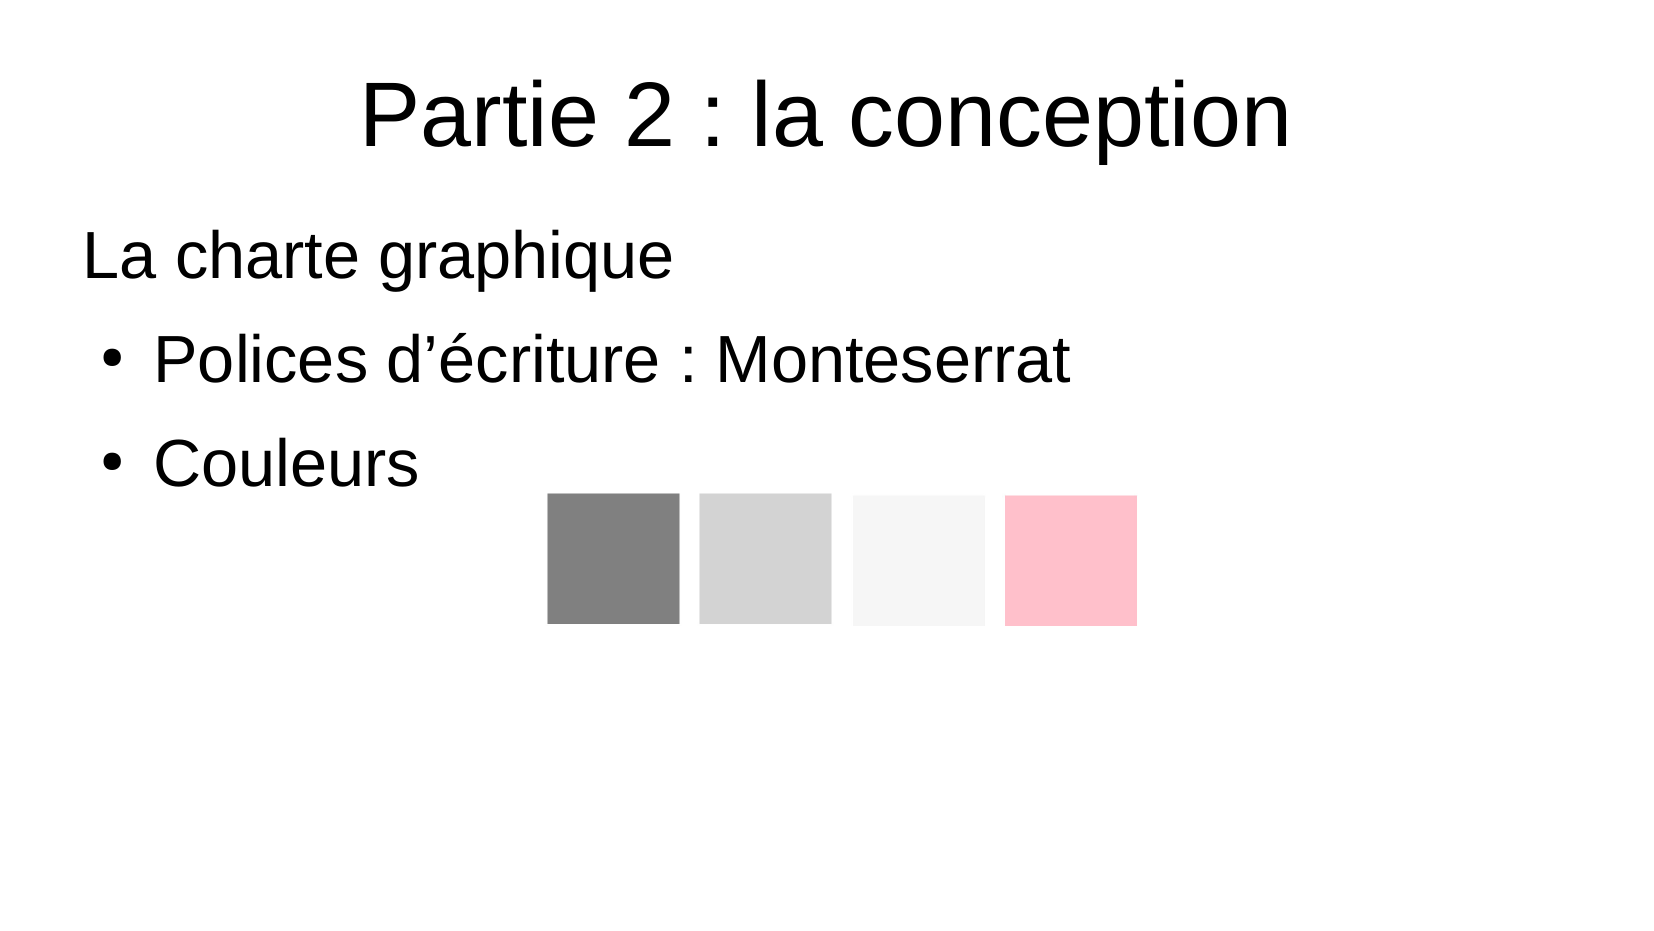

# Partie 2 : la conception
La charte graphique
Polices d’écriture : Monteserrat
Couleurs